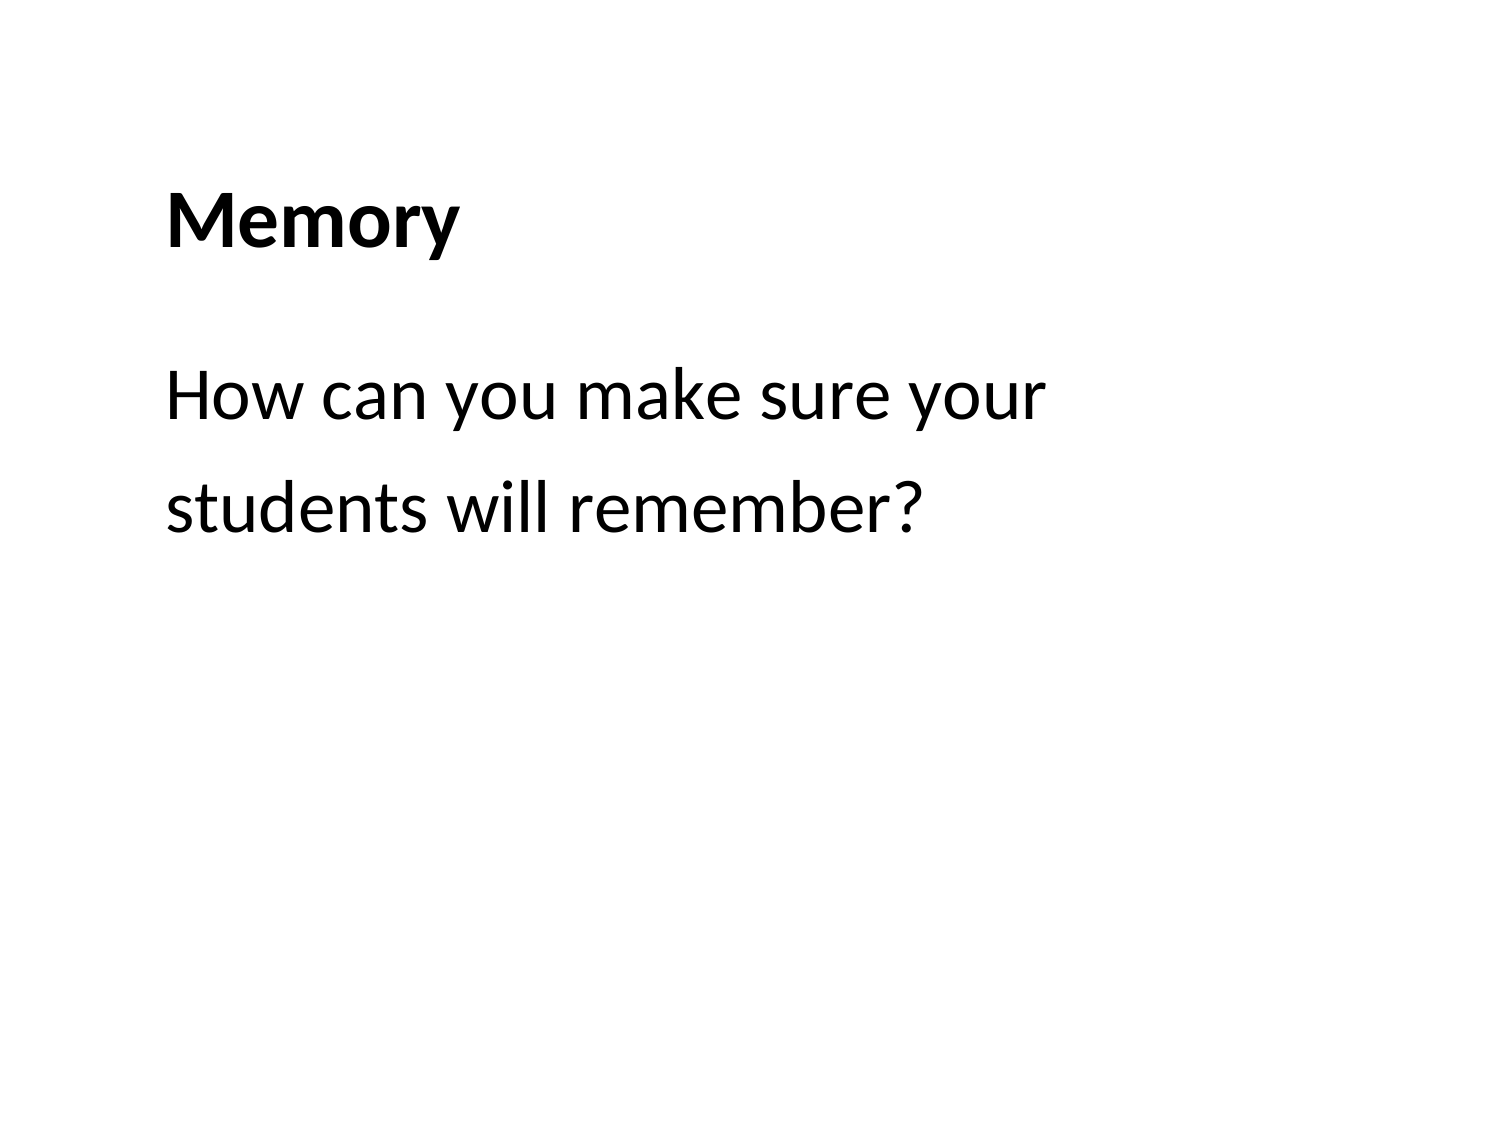

Memory
How can you make sure your students will remember?